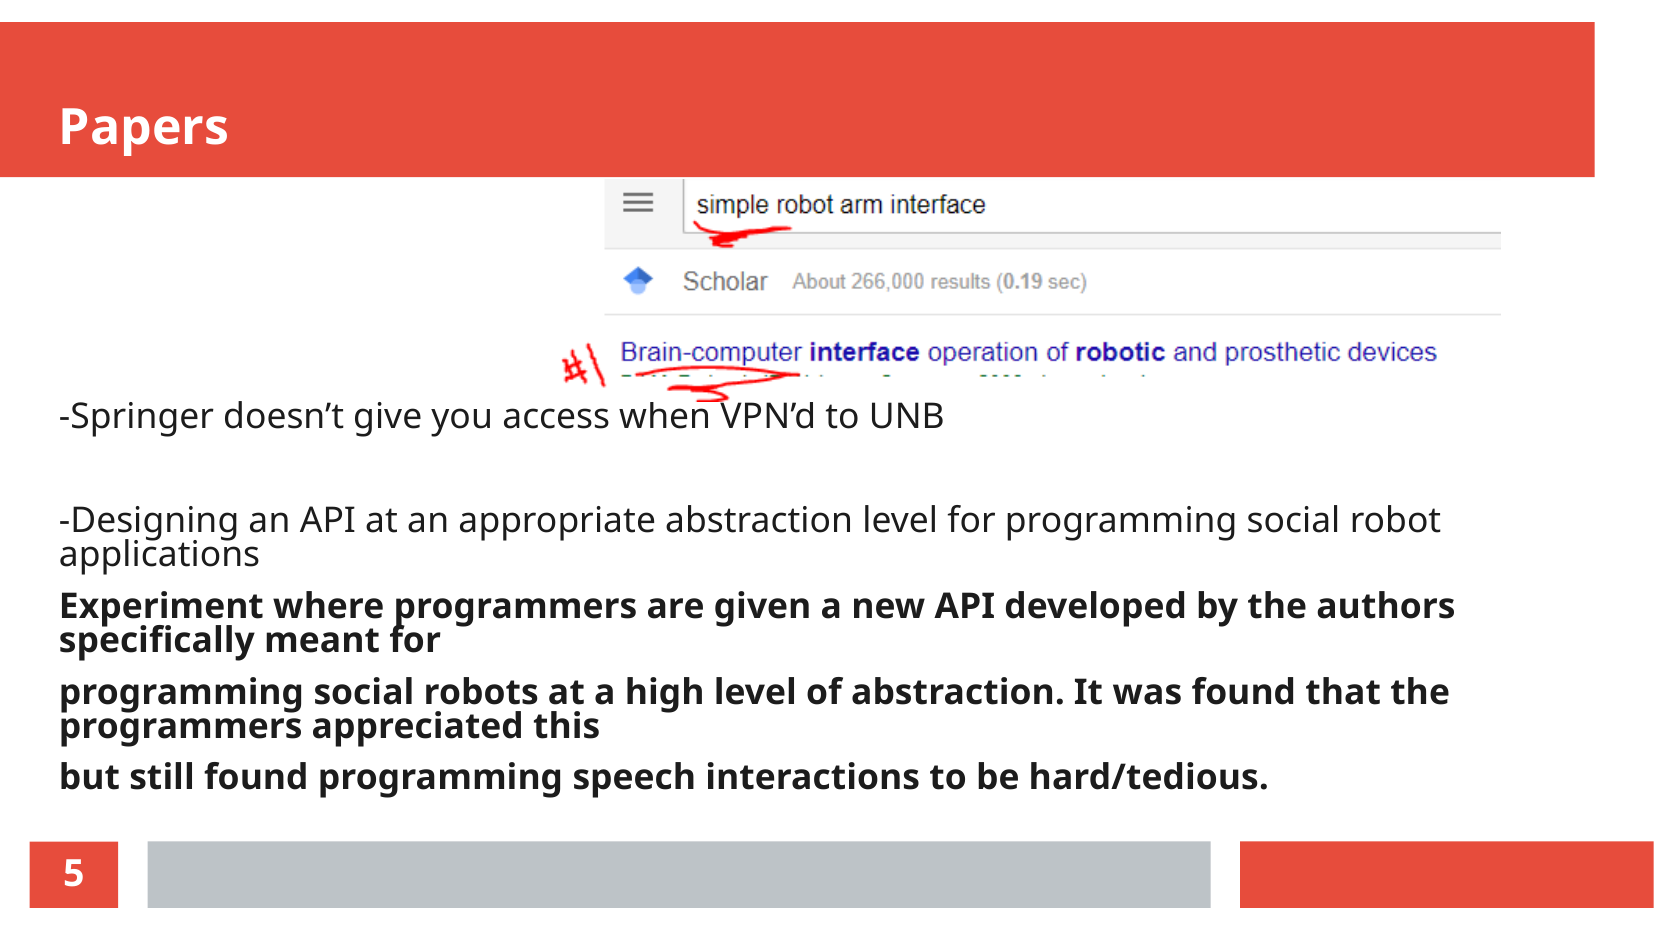

# Papers
-Springer doesn’t give you access when VPN’d to UNB
-Designing an API at an appropriate abstraction level for programming social robot applications
Experiment where programmers are given a new API developed by the authors specifically meant for
programming social robots at a high level of abstraction. It was found that the programmers appreciated this
but still found programming speech interactions to be hard/tedious.